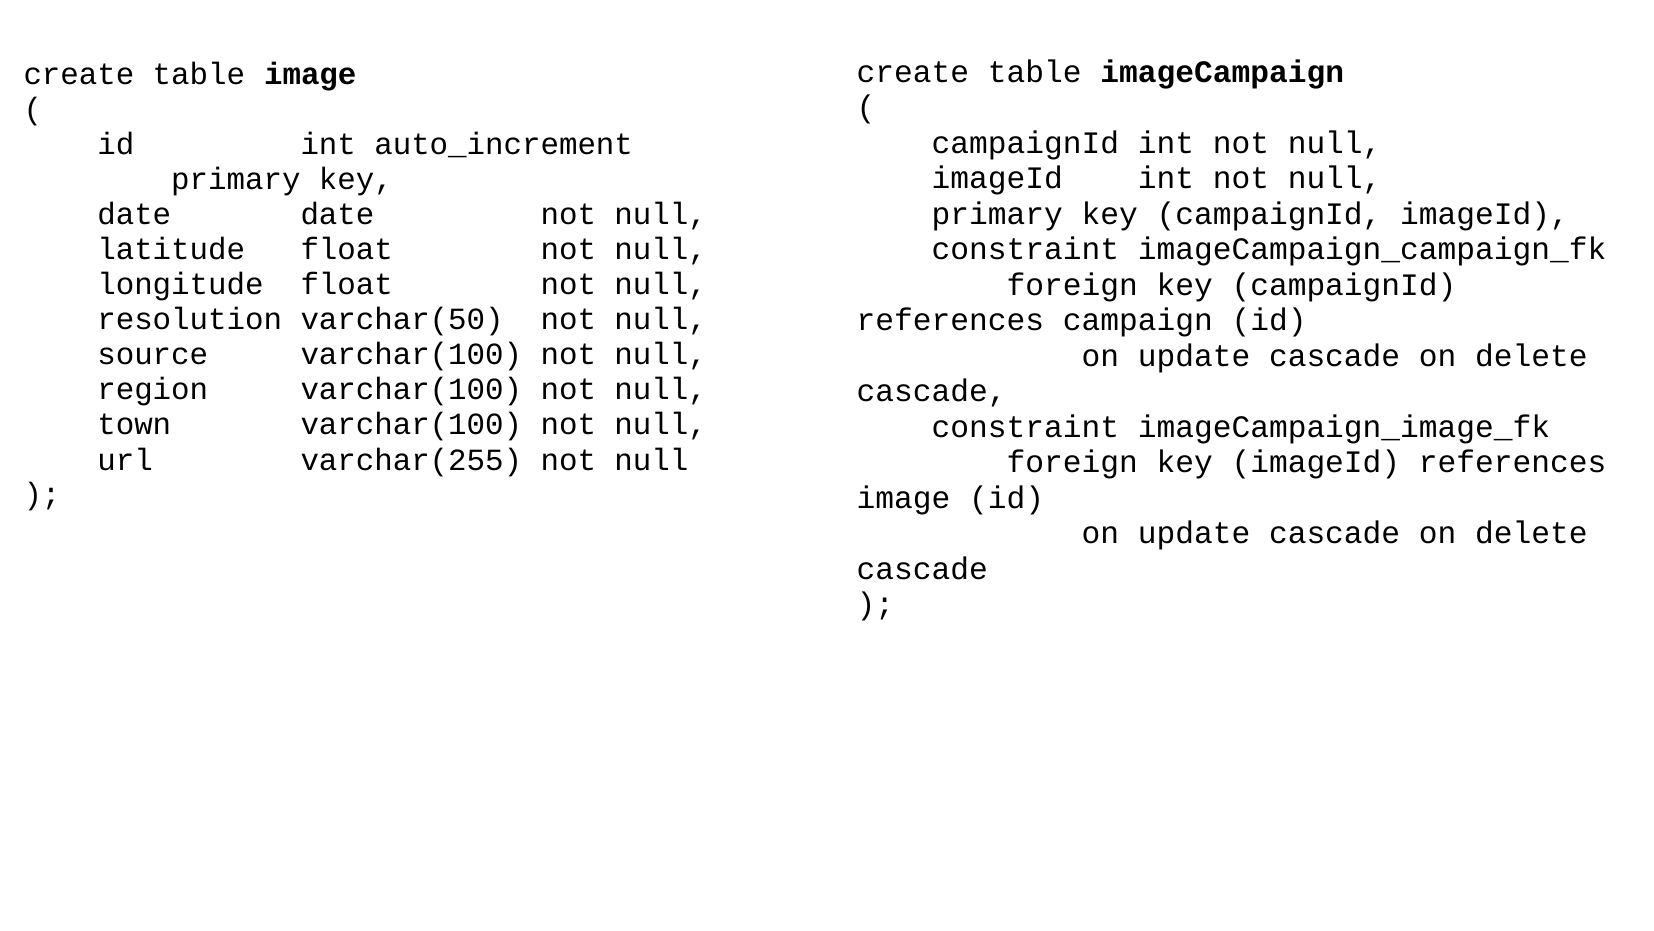

create table imageCampaign
(
 campaignId int not null,
 imageId int not null,
 primary key (campaignId, imageId),
 constraint imageCampaign_campaign_fk
 foreign key (campaignId) references campaign (id)
 on update cascade on delete cascade,
 constraint imageCampaign_image_fk
 foreign key (imageId) references image (id)
 on update cascade on delete cascade
);
# create table image ( id int auto_increment primary key, date date not null, latitude float not null, longitude float not null, resolution varchar(50) not null, source varchar(100) not null, region varchar(100) not null, town varchar(100) not null, url varchar(255) not null );